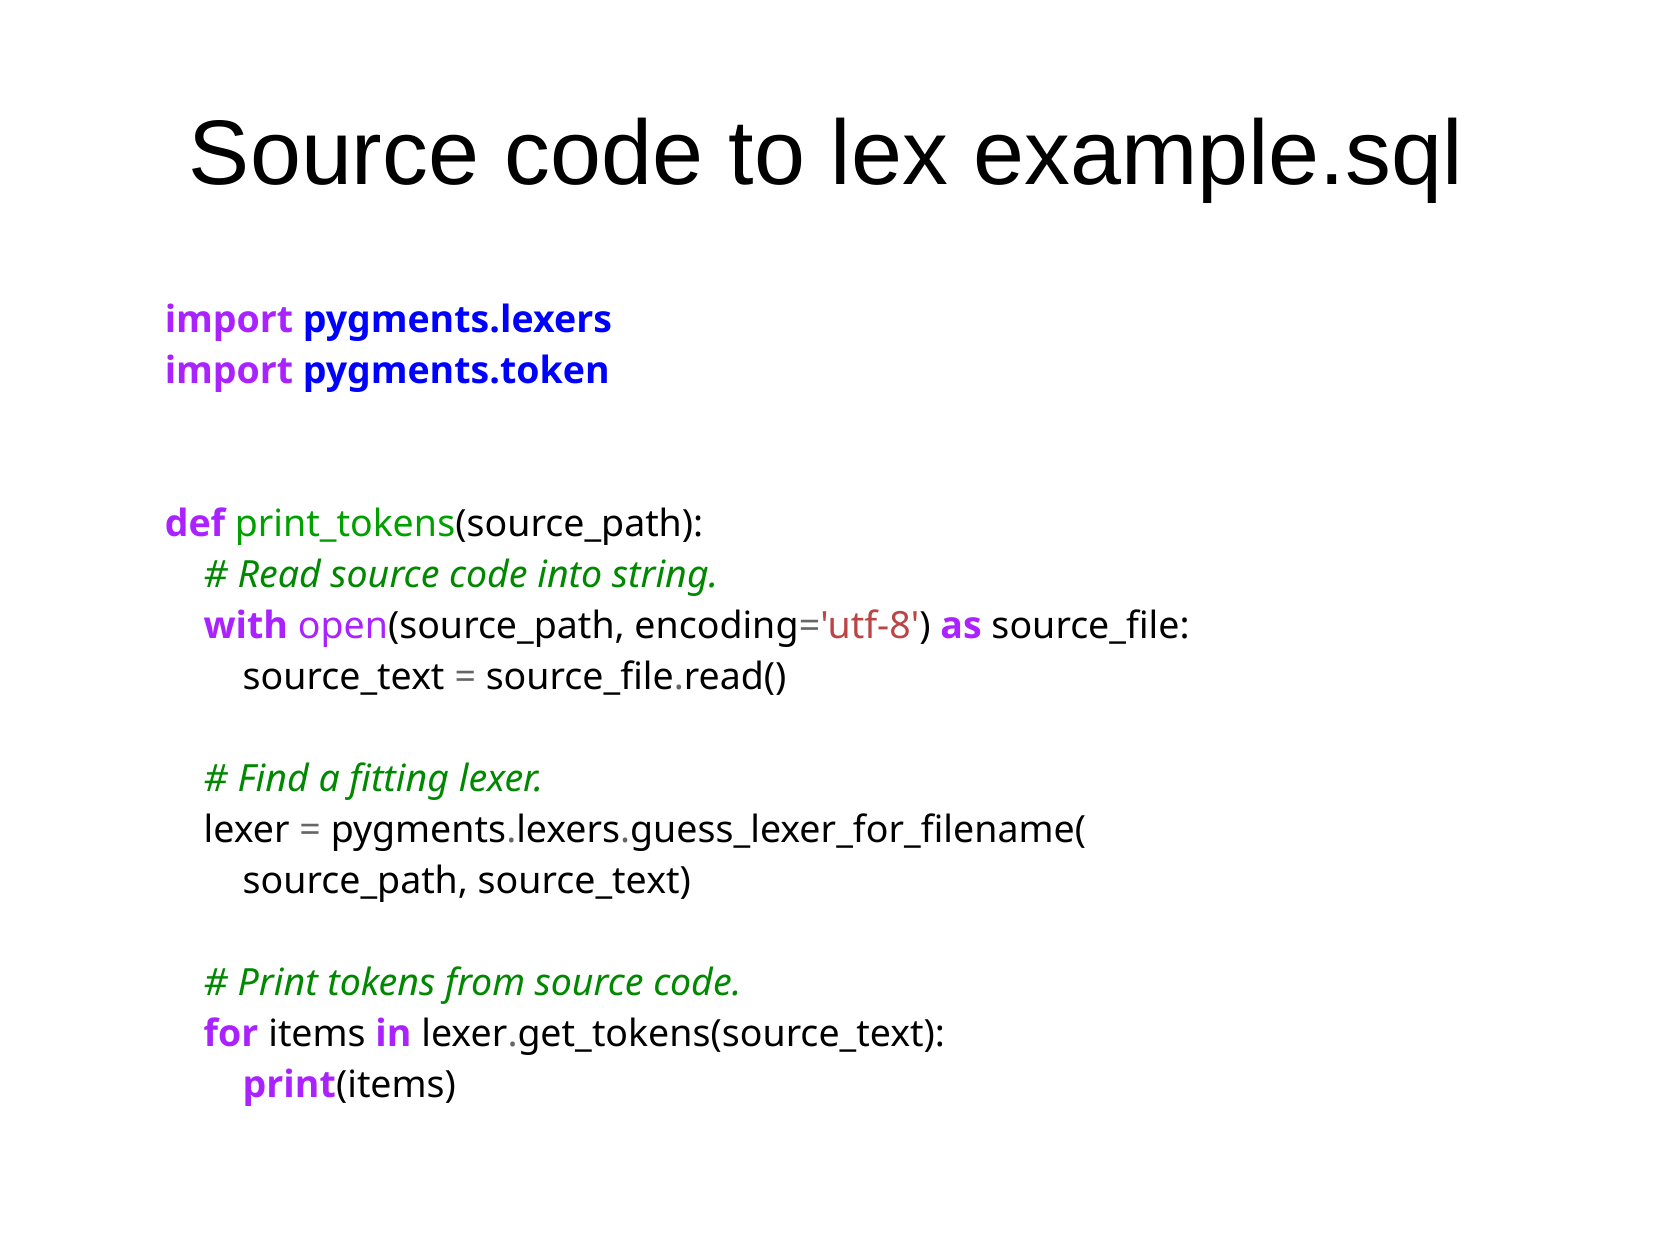

# Source code to lex example.sql
import pygments.lexers
import pygments.token
def print_tokens(source_path):
 # Read source code into string.
 with open(source_path, encoding='utf-8') as source_file:
 source_text = source_file.read()
 # Find a fitting lexer.
 lexer = pygments.lexers.guess_lexer_for_filename(
 source_path, source_text)
 # Print tokens from source code.
 for items in lexer.get_tokens(source_text):
 print(items)